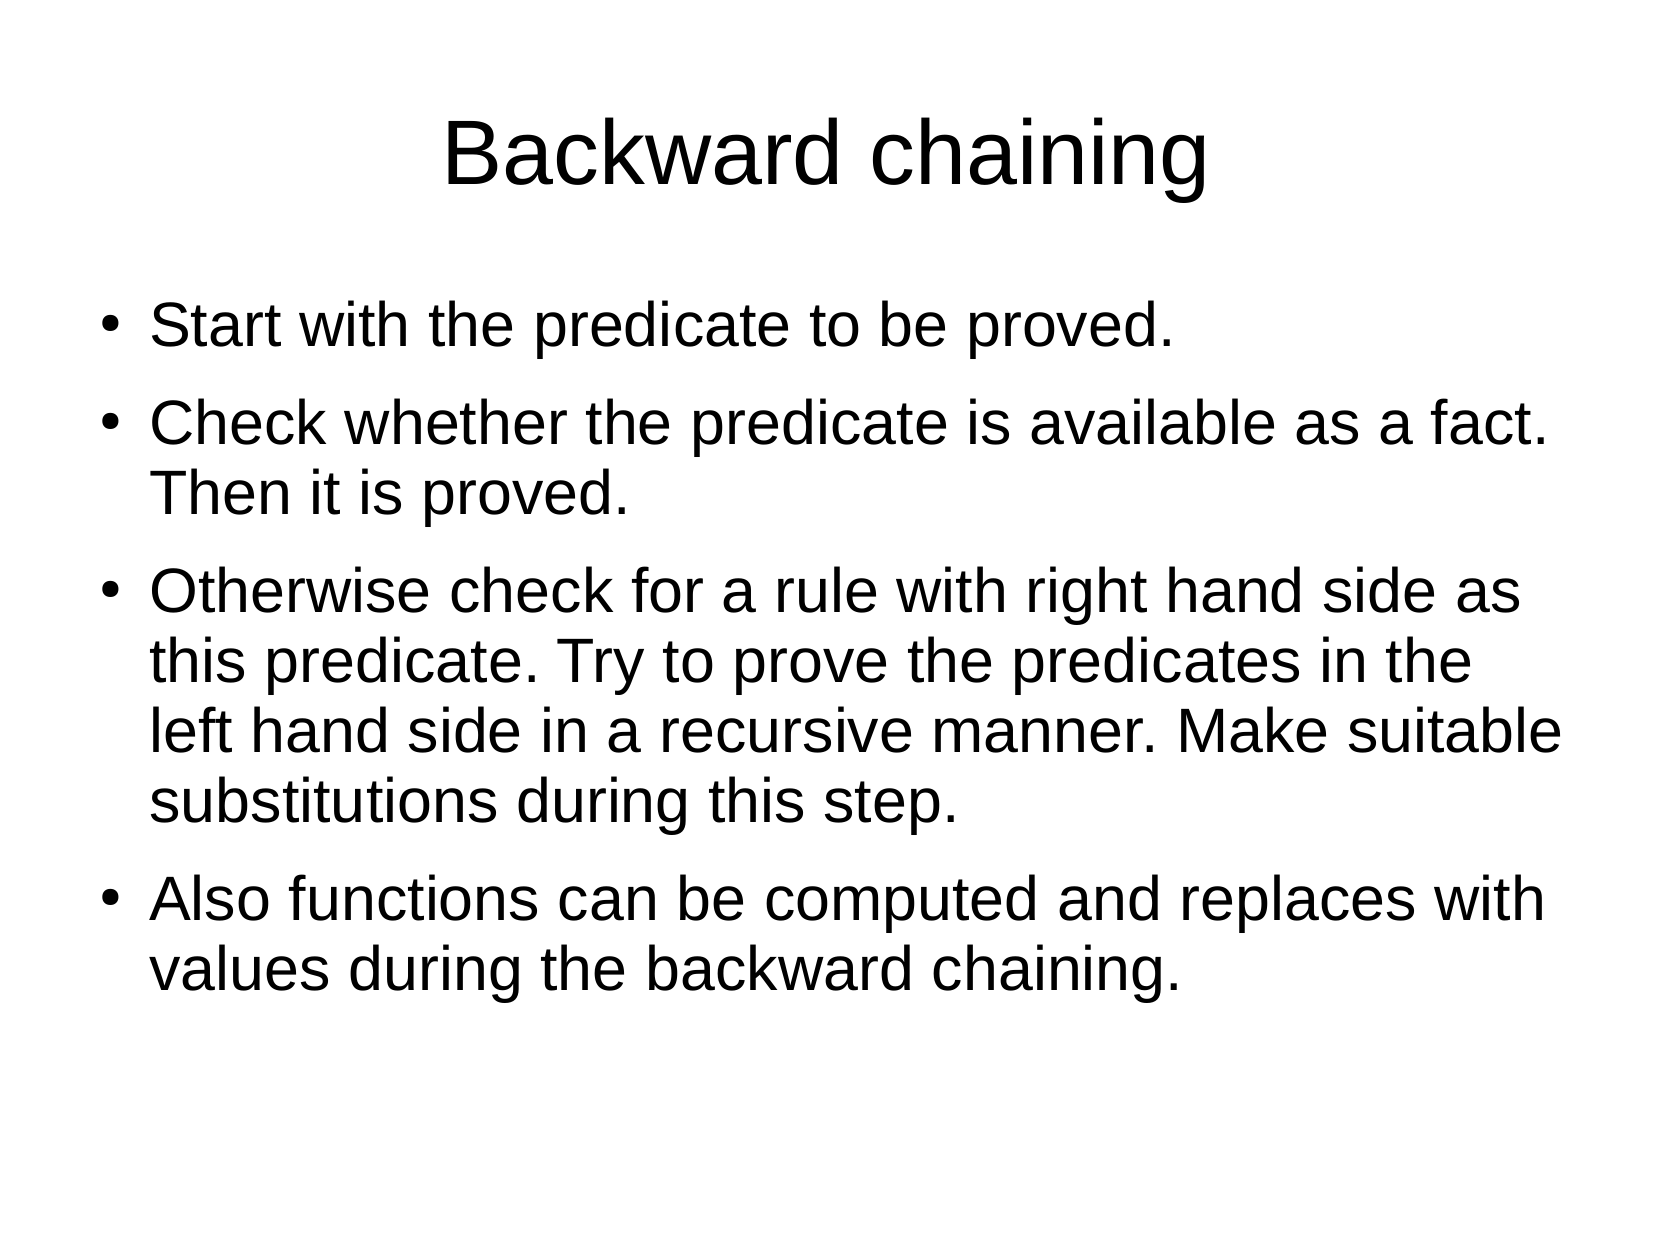

# Backward chaining
Start with the predicate to be proved.
Check whether the predicate is available as a fact. Then it is proved.
Otherwise check for a rule with right hand side as this predicate. Try to prove the predicates in the left hand side in a recursive manner. Make suitable substitutions during this step.
Also functions can be computed and replaces with values during the backward chaining.